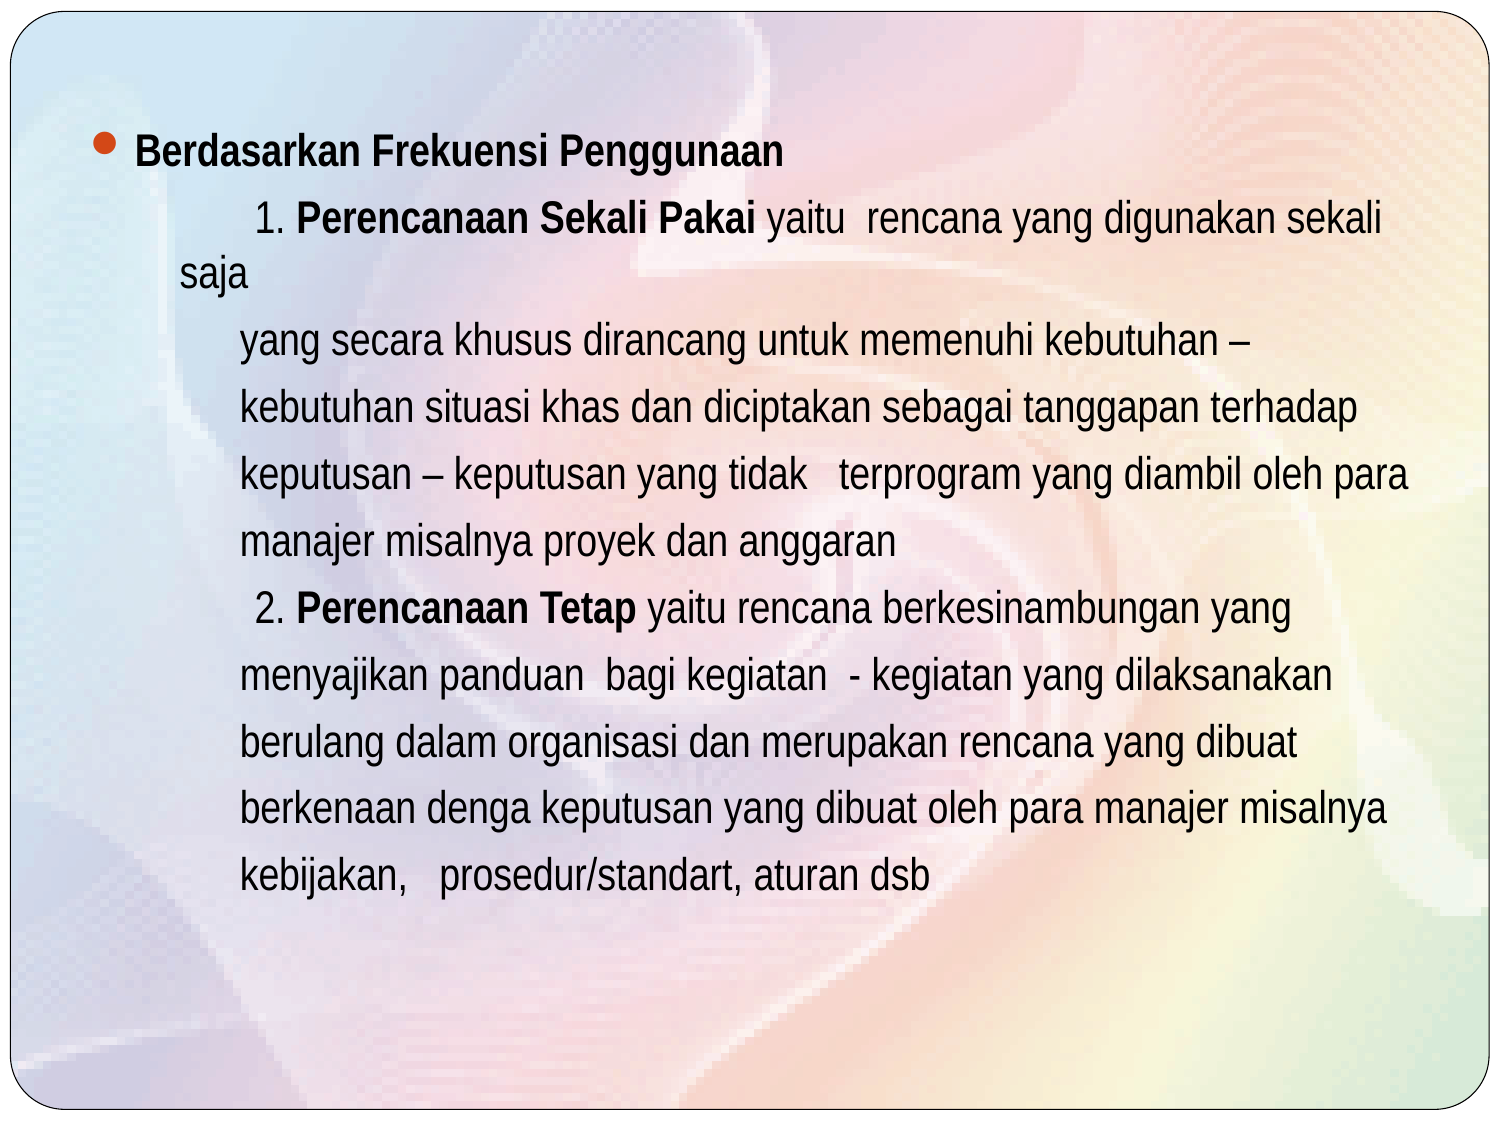

# Berdasarkan Frekuensi Penggunaan
	1. Perencanaan Sekali Pakai yaitu rencana yang digunakan sekali saja
 yang secara khusus dirancang untuk memenuhi kebutuhan –
 kebutuhan situasi khas dan diciptakan sebagai tanggapan terhadap
 keputusan – keputusan yang tidak terprogram yang diambil oleh para
 manajer misalnya proyek dan anggaran
	2. Perencanaan Tetap yaitu rencana berkesinambungan yang
 menyajikan panduan bagi kegiatan - kegiatan yang dilaksanakan
 berulang dalam organisasi dan merupakan rencana yang dibuat
 berkenaan denga keputusan yang dibuat oleh para manajer misalnya
 kebijakan, prosedur/standart, aturan dsb